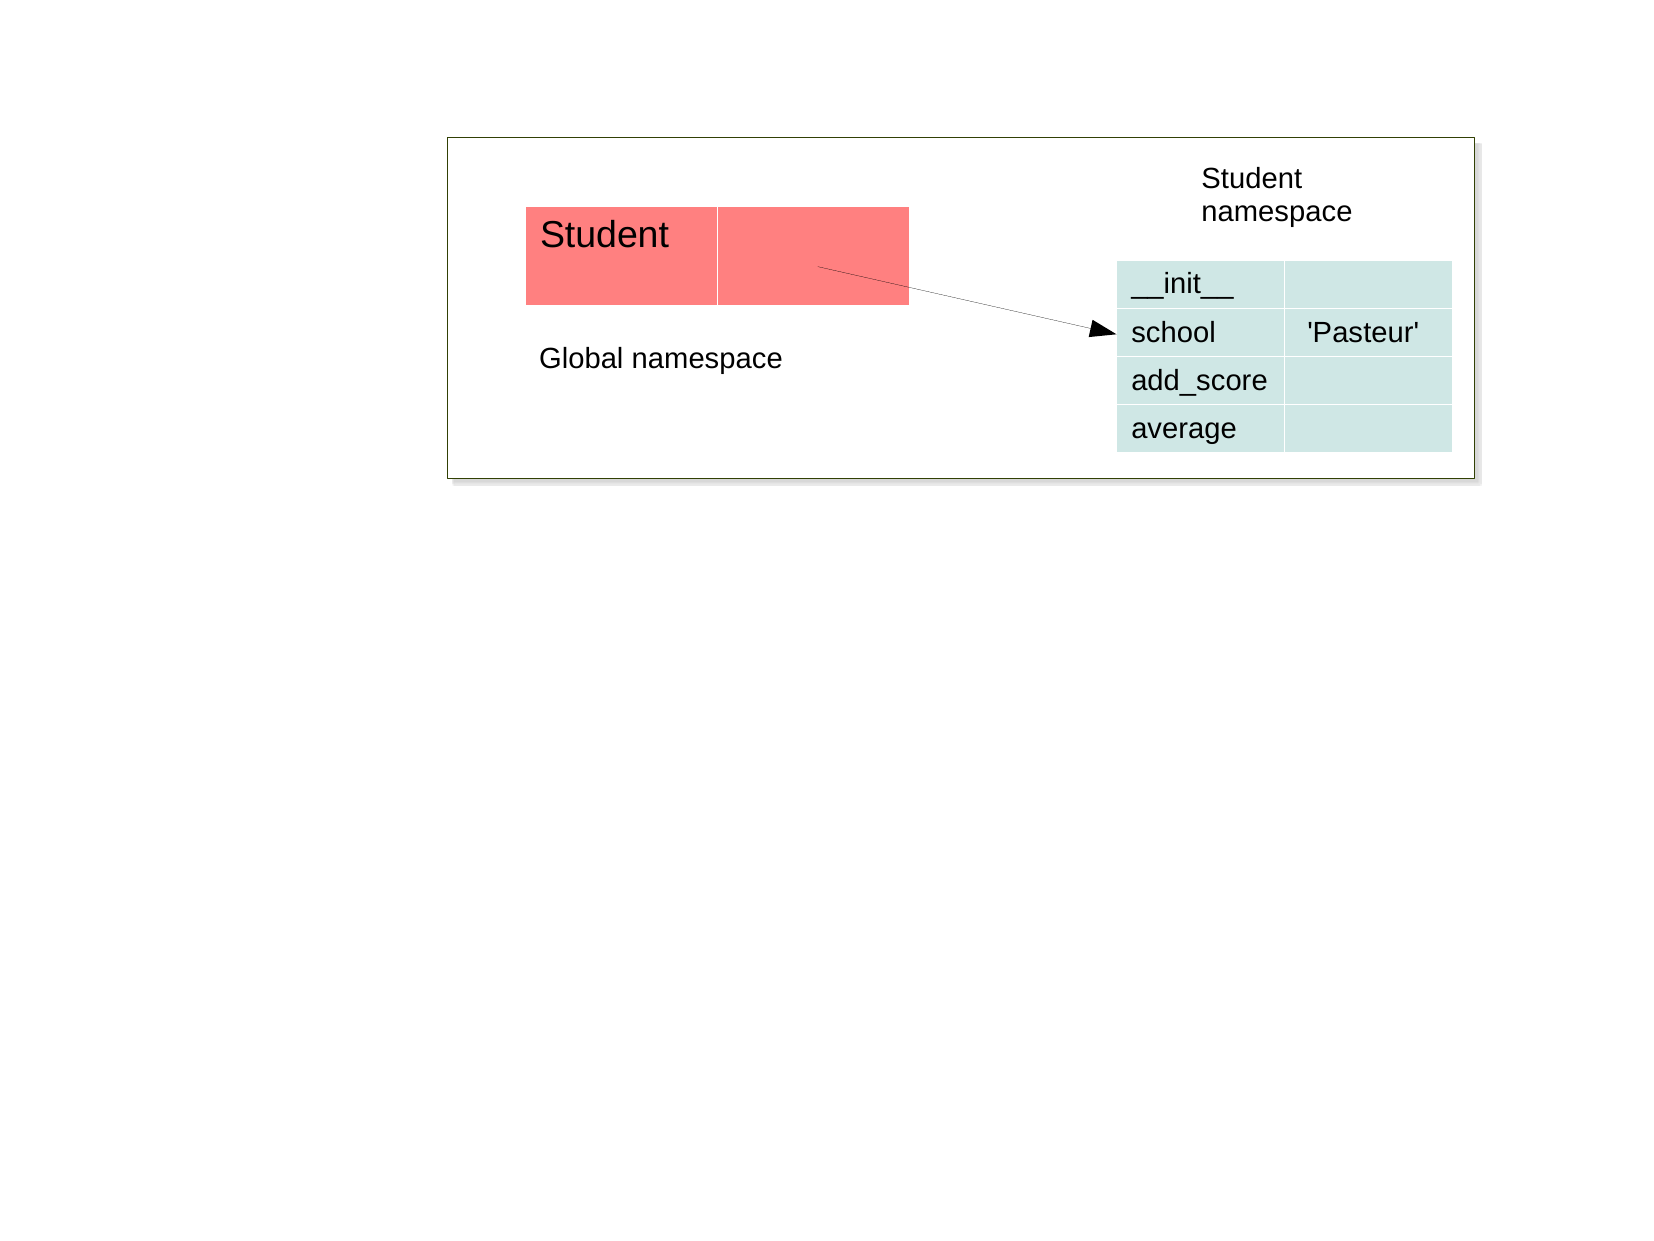

Student
namespace
| Student | |
| --- | --- |
| \_\_init\_\_ | |
| --- | --- |
| school | 'Pasteur' |
| add\_score | |
| average | |
Global namespace